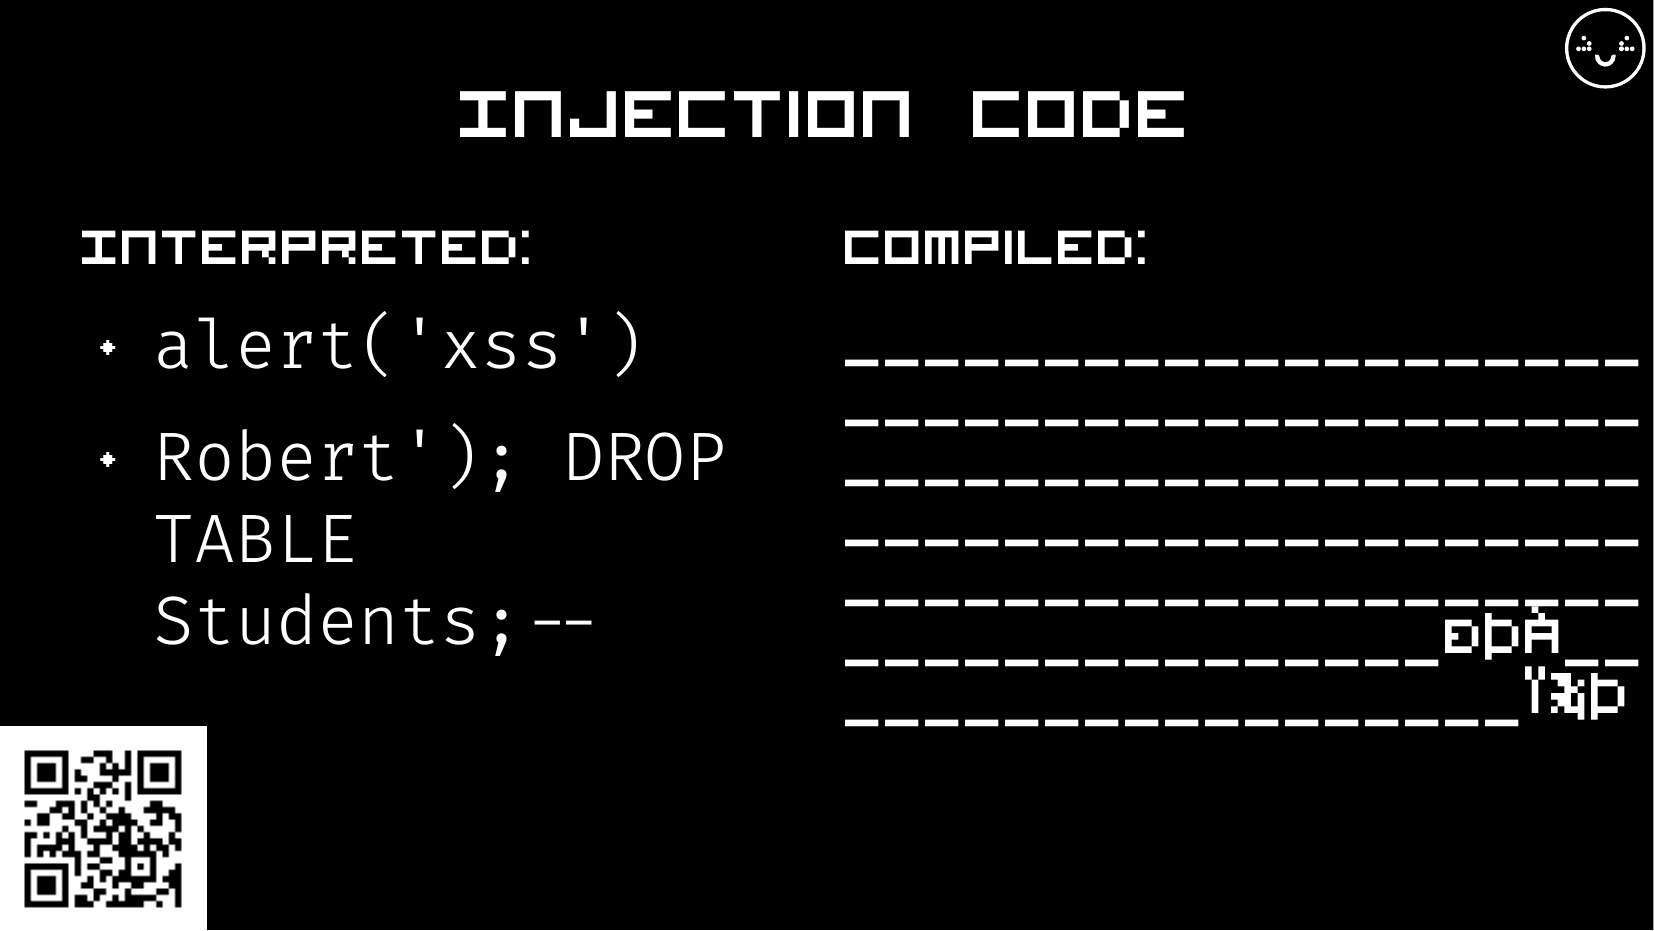

# Injection code
Interpreted:
alert('xss')
Robert'); DROP TABLE Students;--
Compiled:
___________________________________________________________________________________________________________________ÐÞÀ___________________ï¾­Þ